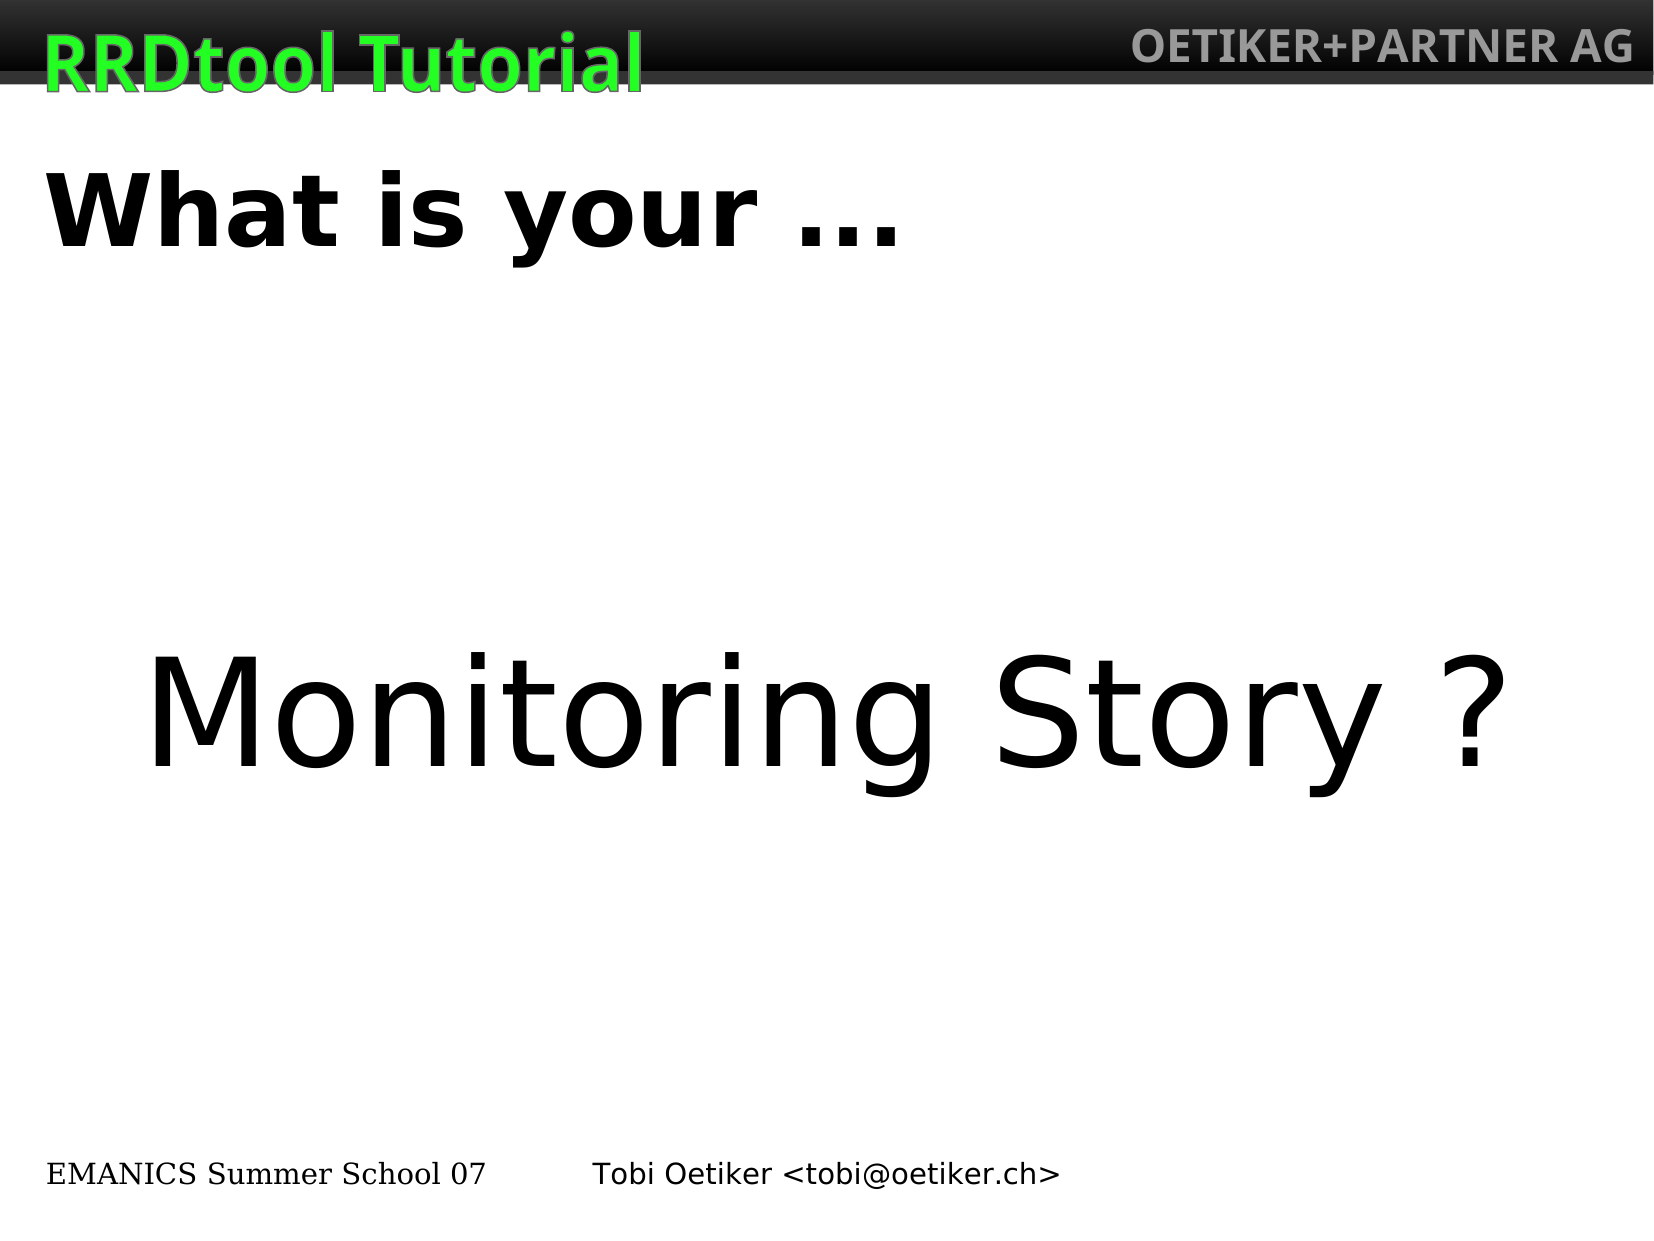

# What is your ...
Monitoring Story ?